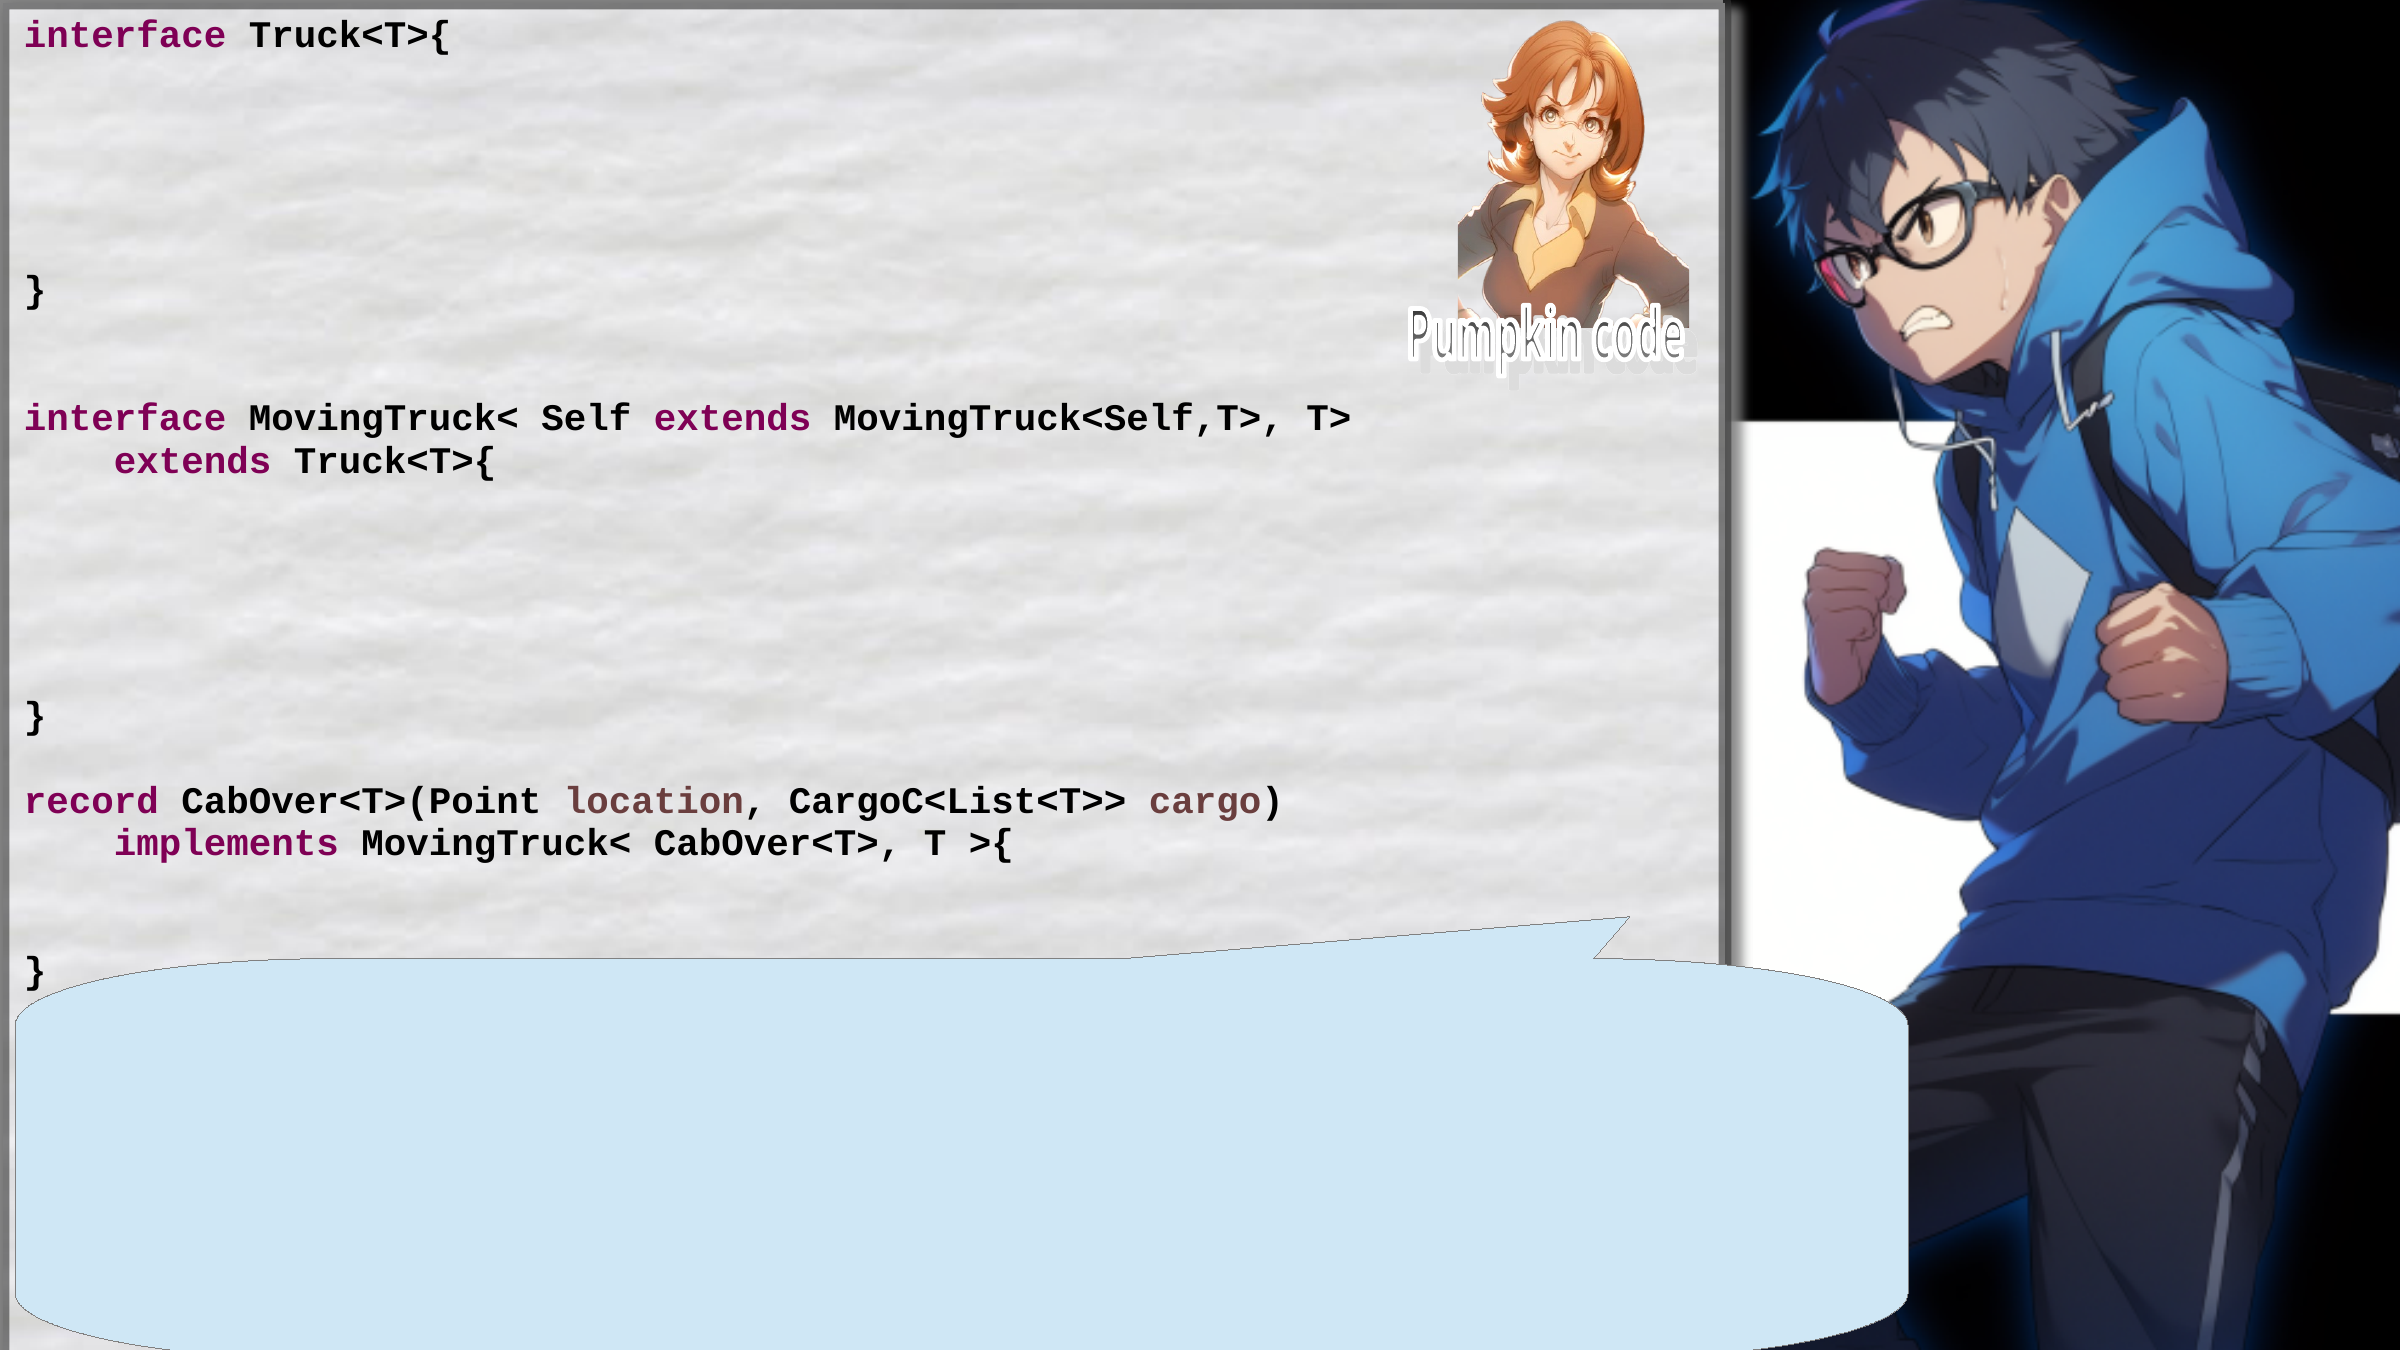

interface Truck<T>{
}
interface MovingTruck< Self extends MovingTruck<Self,T>, T>
 extends Truck<T>{
}
record CabOver<T>(Point location, CargoC<List<T>> cargo)
 implements MovingTruck< CabOver<T>, T >{
}
Pumpkin code